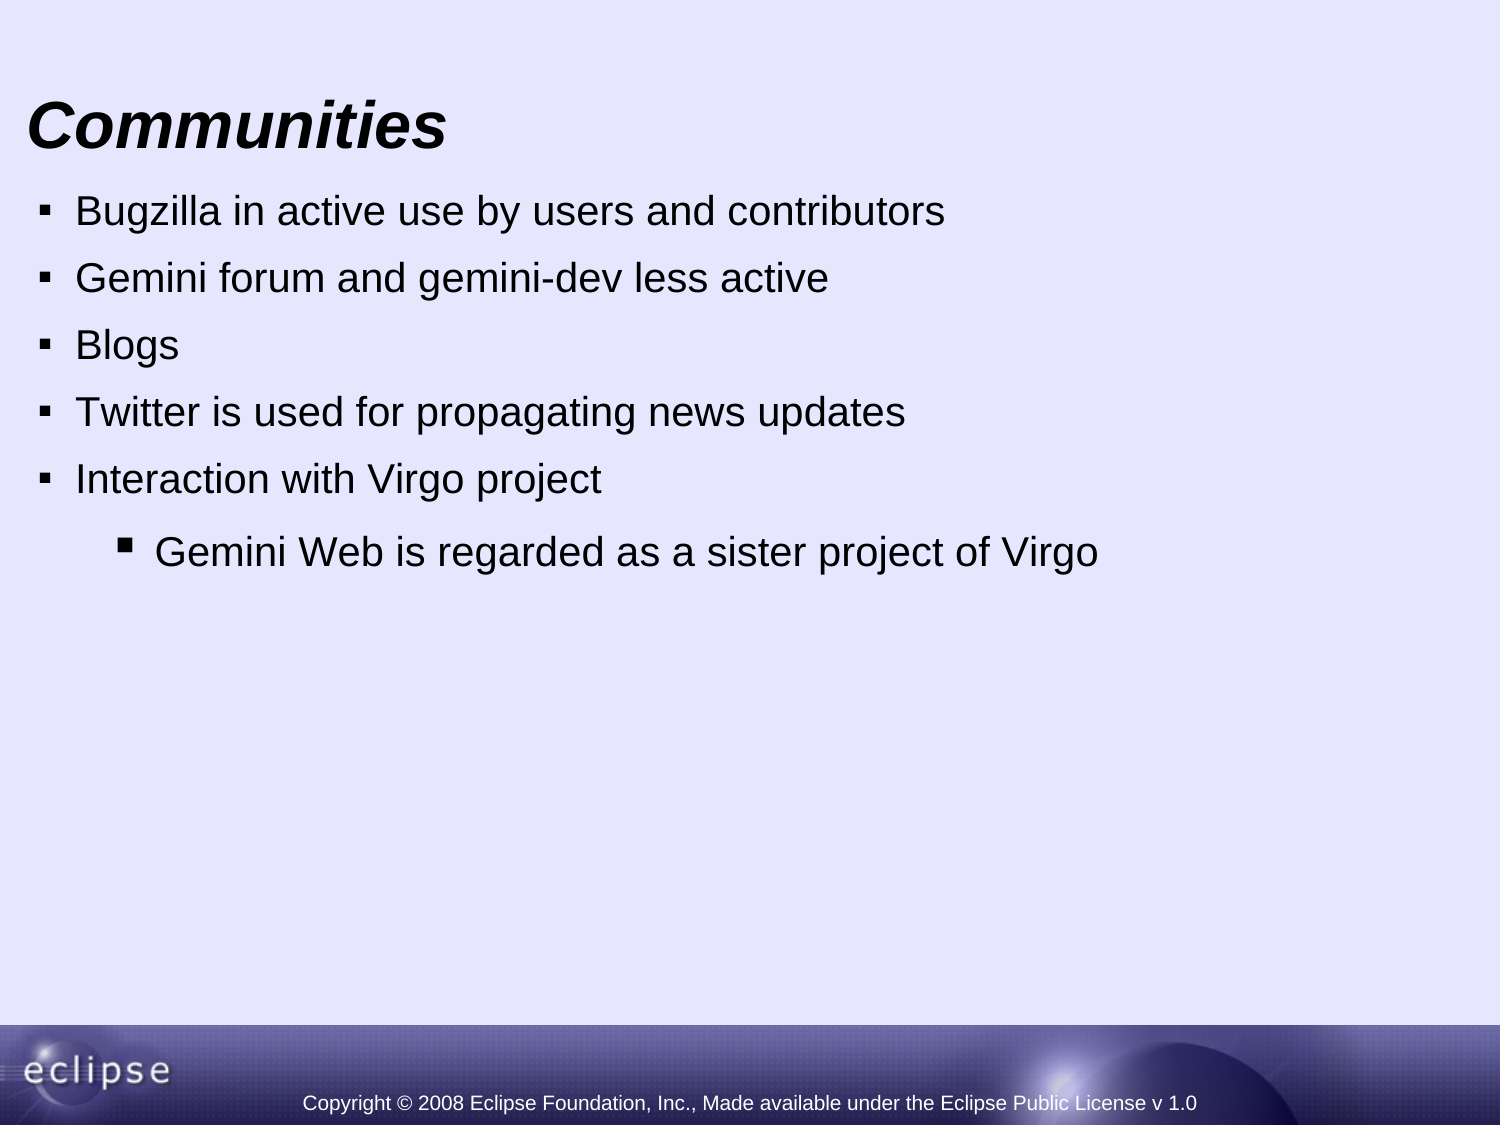

# Communities
Bugzilla in active use by users and contributors
Gemini forum and gemini-dev less active
Blogs
Twitter is used for propagating news updates
Interaction with Virgo project
Gemini Web is regarded as a sister project of Virgo